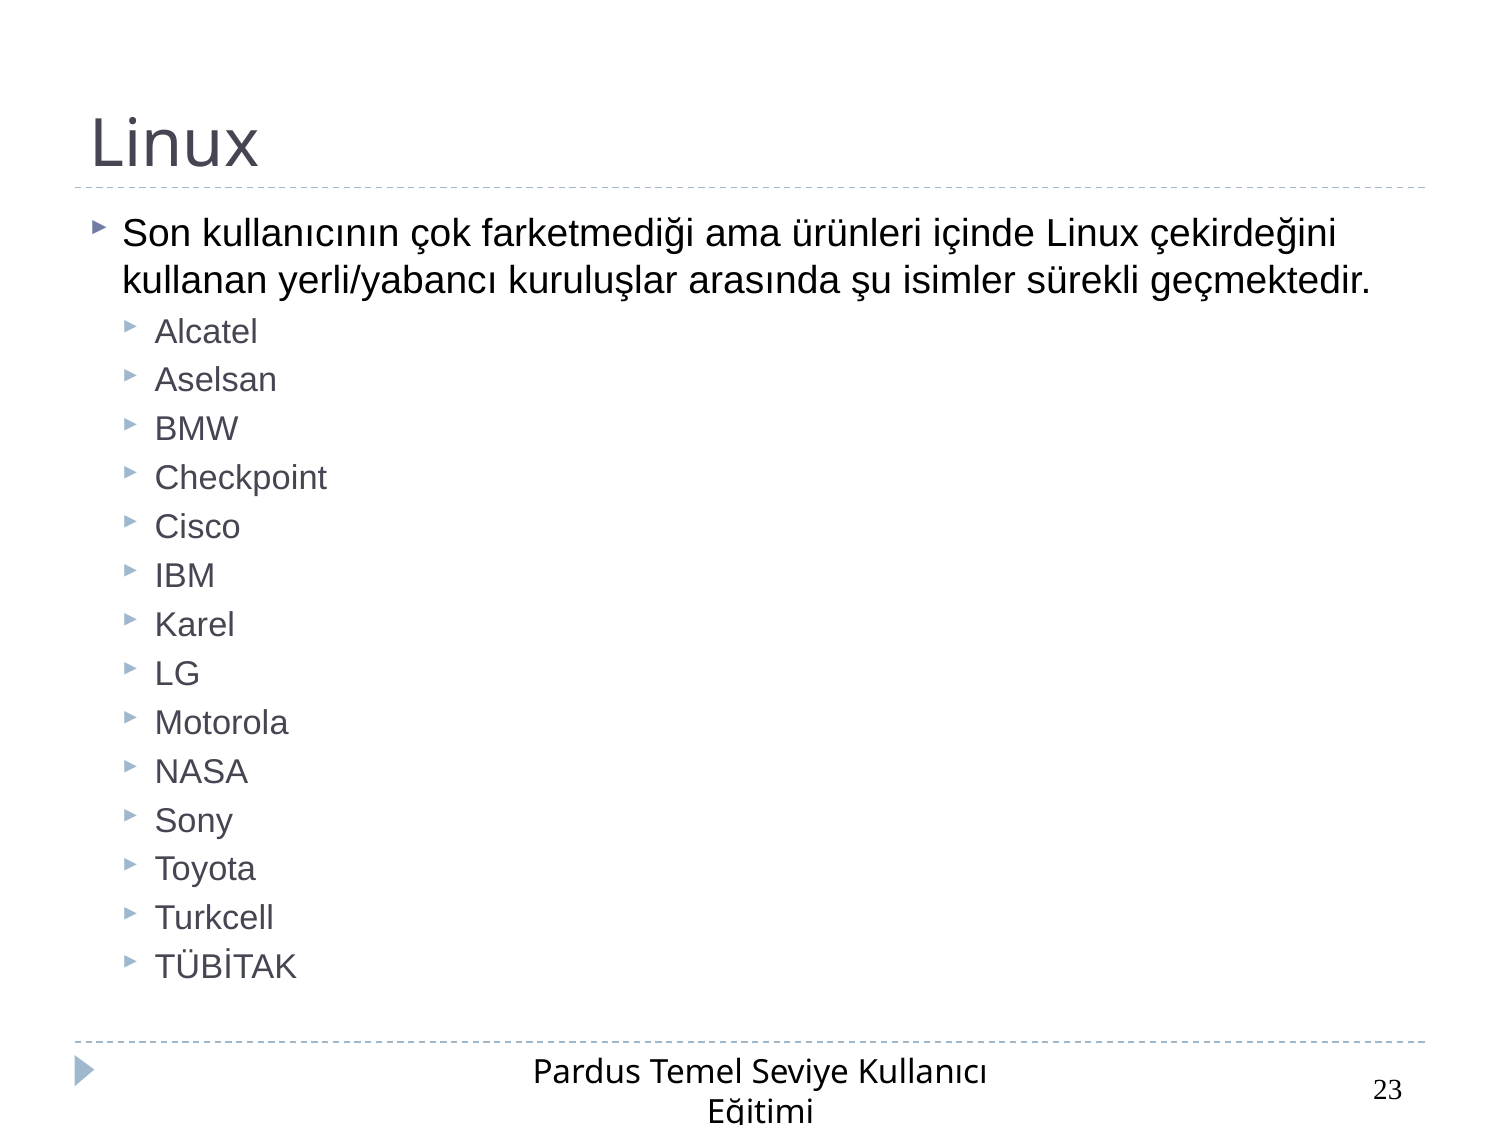

# Linux
Son kullanıcının çok farketmediği ama ürünleri içinde Linux çekirdeğini kullanan yerli/yabancı kuruluşlar arasında şu isimler sürekli geçmektedir.
Alcatel
Aselsan
BMW
Checkpoint
Cisco
IBM
Karel
LG
Motorola
NASA
Sony
Toyota
Turkcell
TÜBİTAK